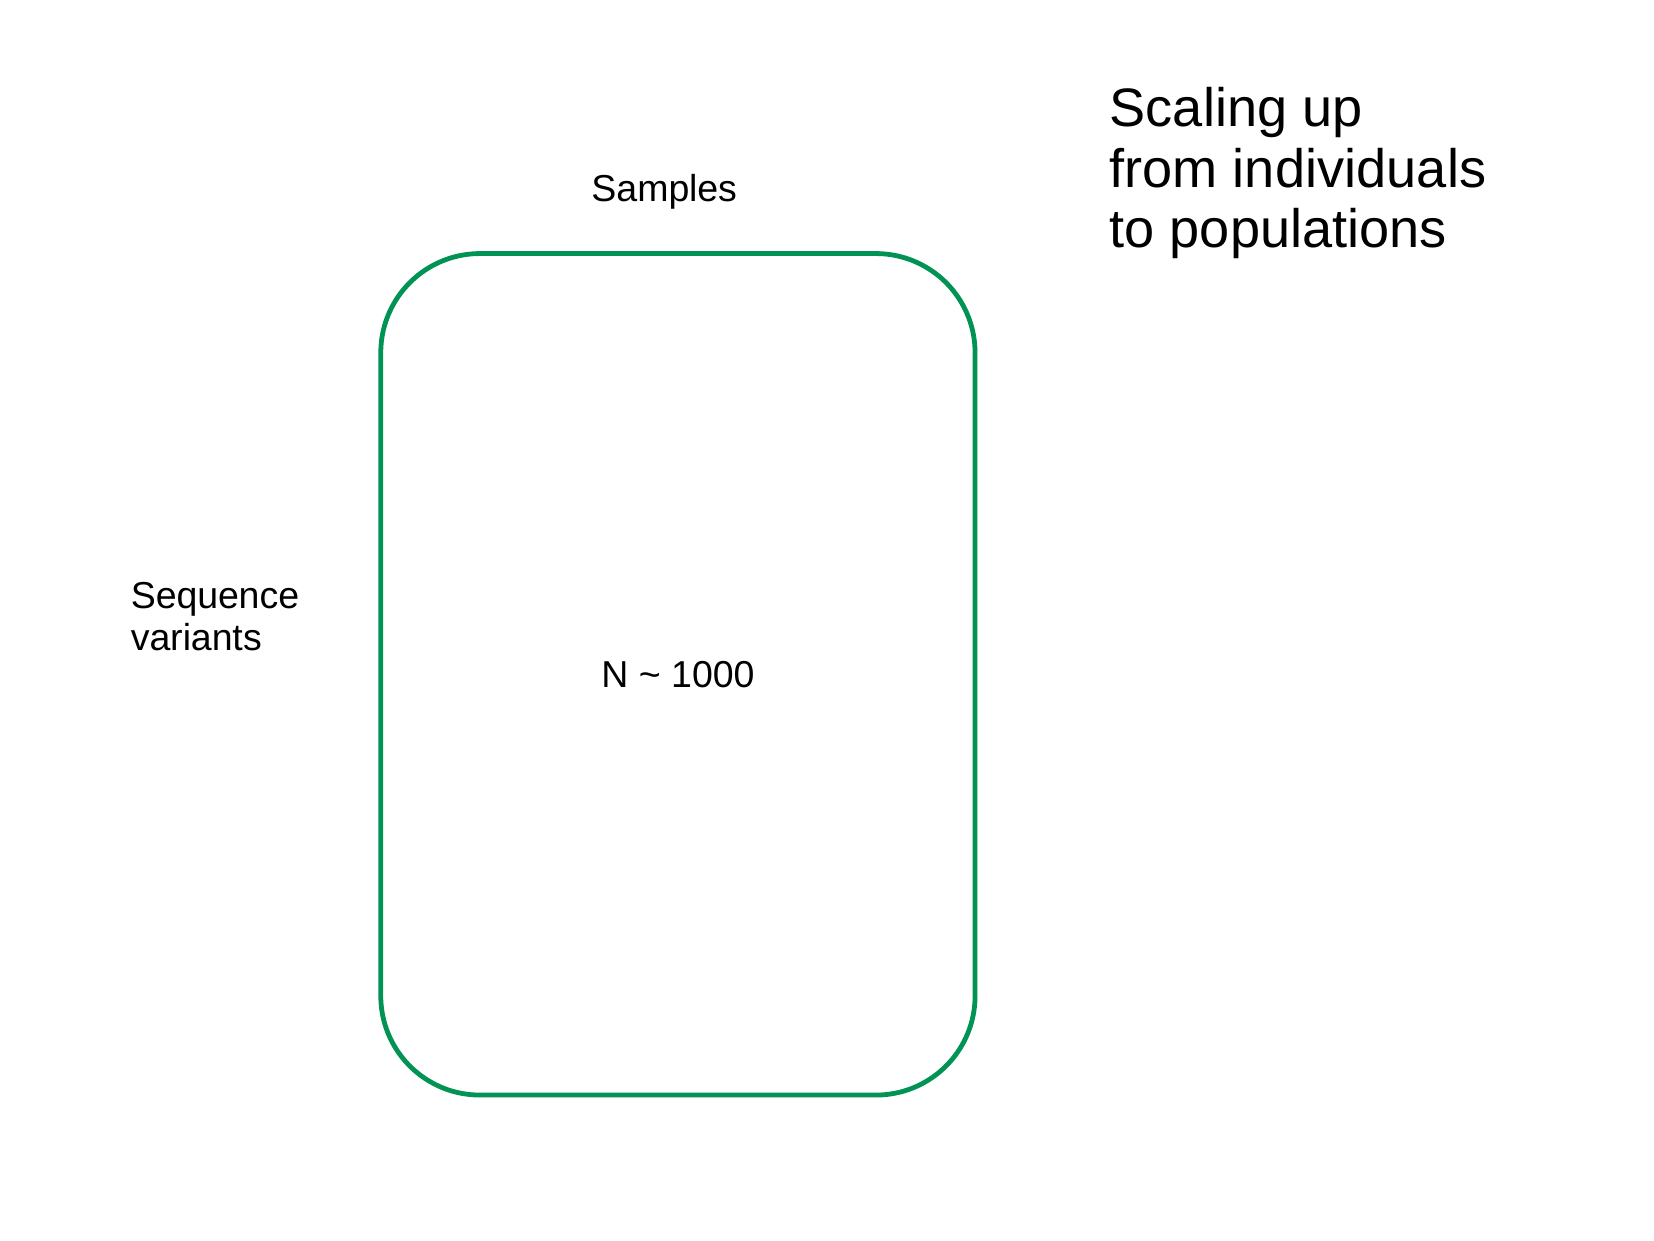

Scaling up
from individuals
to populations
Samples
N ~ 1000
Sequence
variants